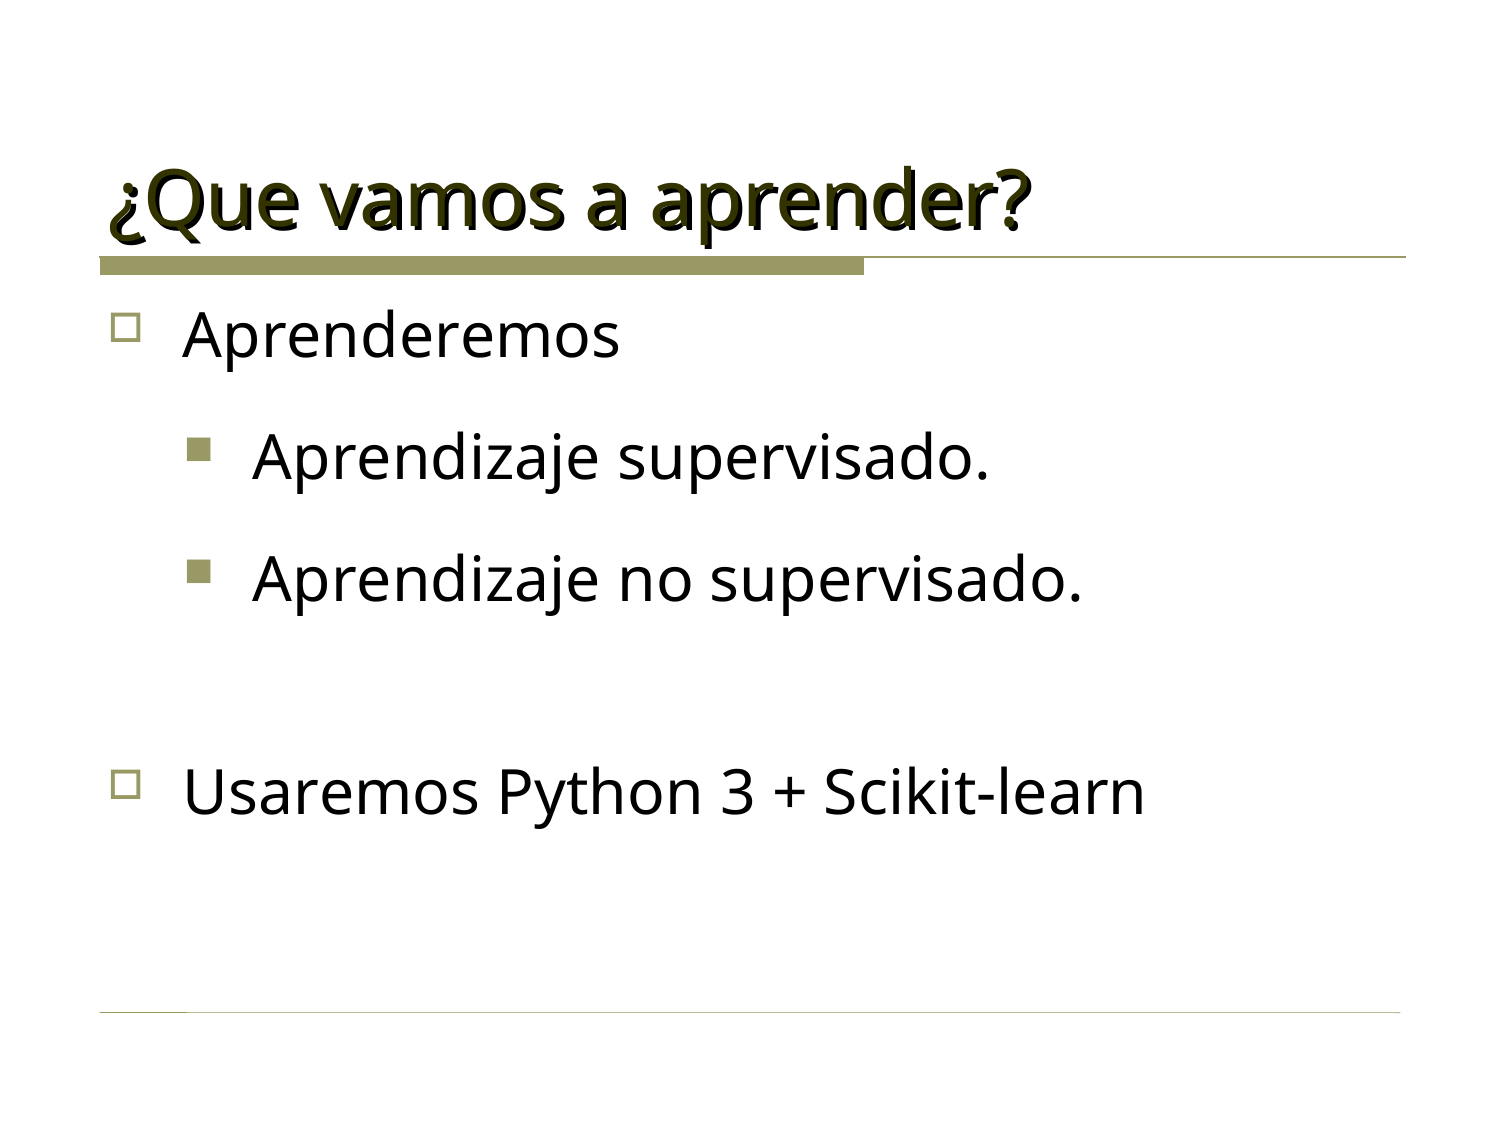

# ¿Que vamos a aprender?
Aprenderemos
Aprendizaje supervisado.
Aprendizaje no supervisado.
Usaremos Python 3 + Scikit-learn